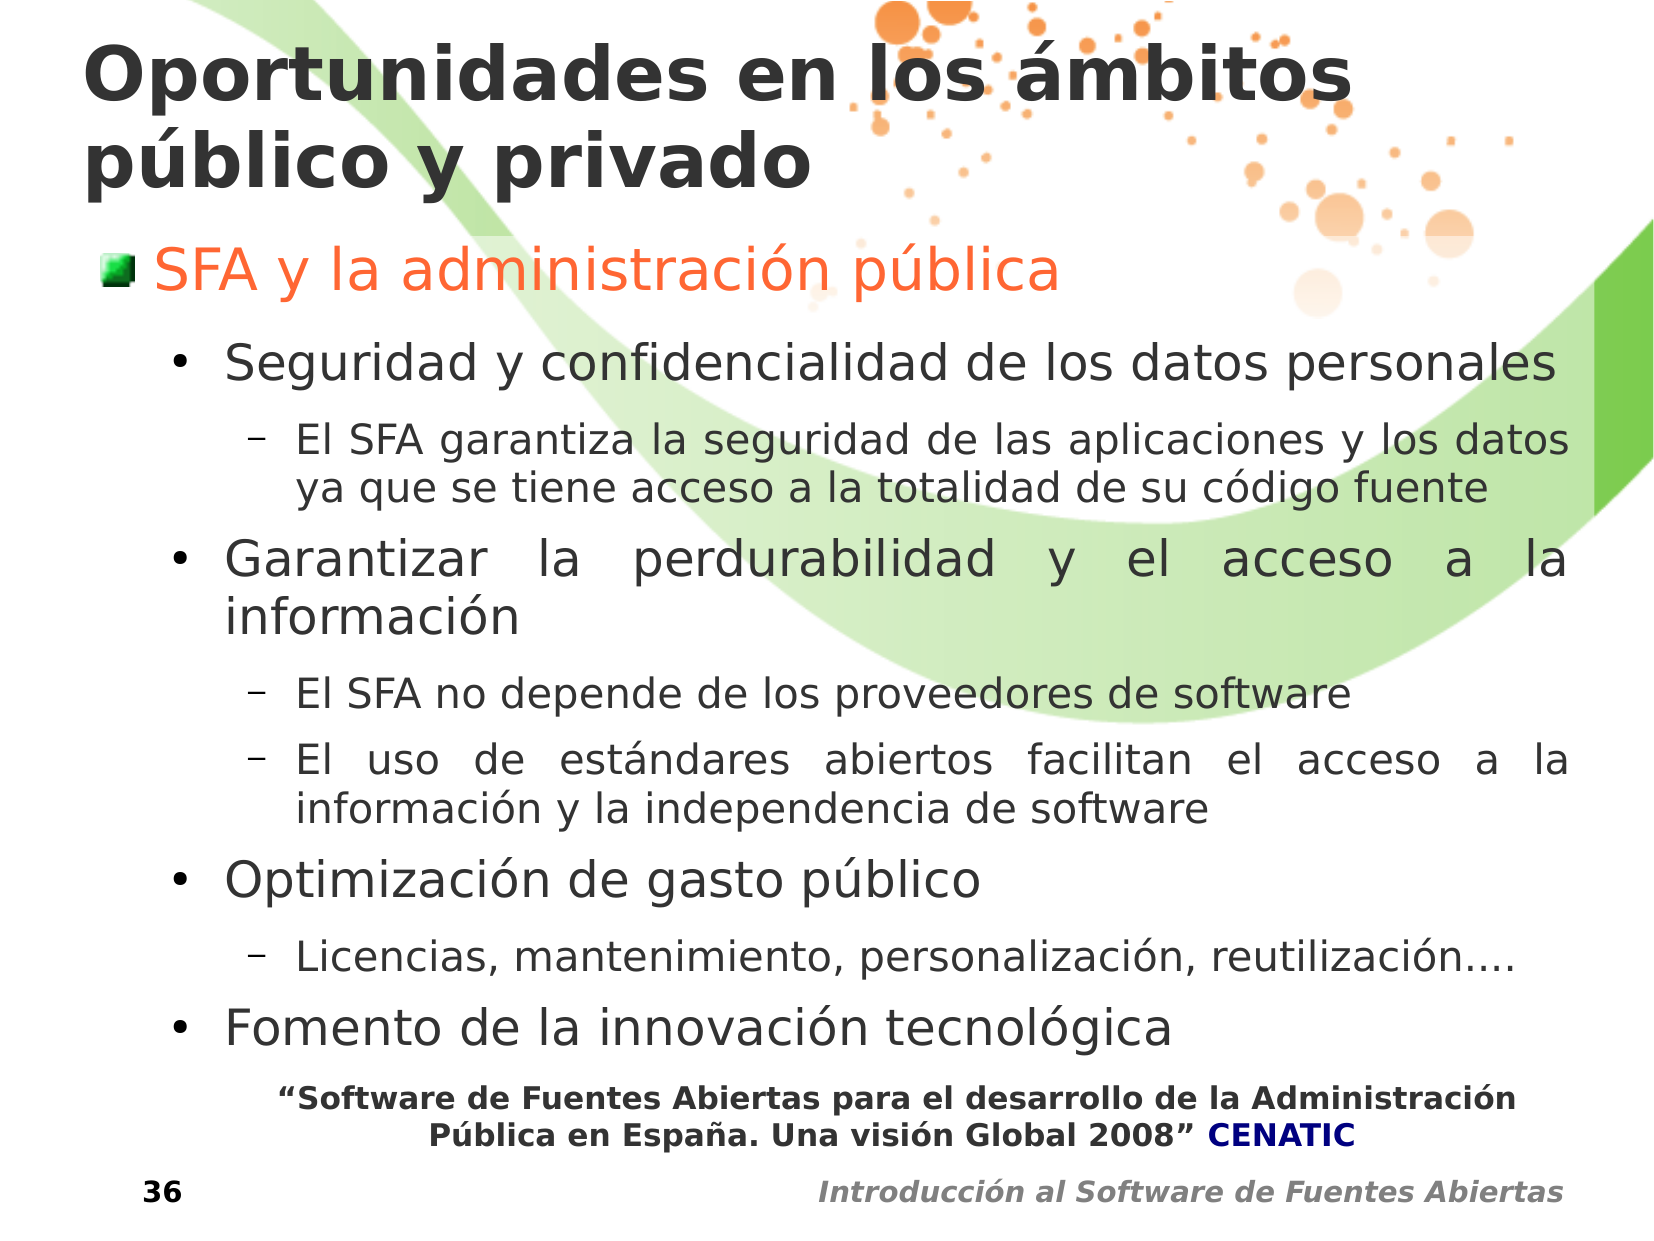

# Oportunidades en los ámbitos público y privado
SFA y la administración pública
Seguridad y confidencialidad de los datos personales
El SFA garantiza la seguridad de las aplicaciones y los datos ya que se tiene acceso a la totalidad de su código fuente
Garantizar la perdurabilidad y el acceso a la información
El SFA no depende de los proveedores de software
El uso de estándares abiertos facilitan el acceso a la información y la independencia de software
Optimización de gasto público
Licencias, mantenimiento, personalización, reutilización....
Fomento de la innovación tecnológica
“Software de Fuentes Abiertas para el desarrollo de la Administración Pública en España. Una visión Global 2008” CENATIC